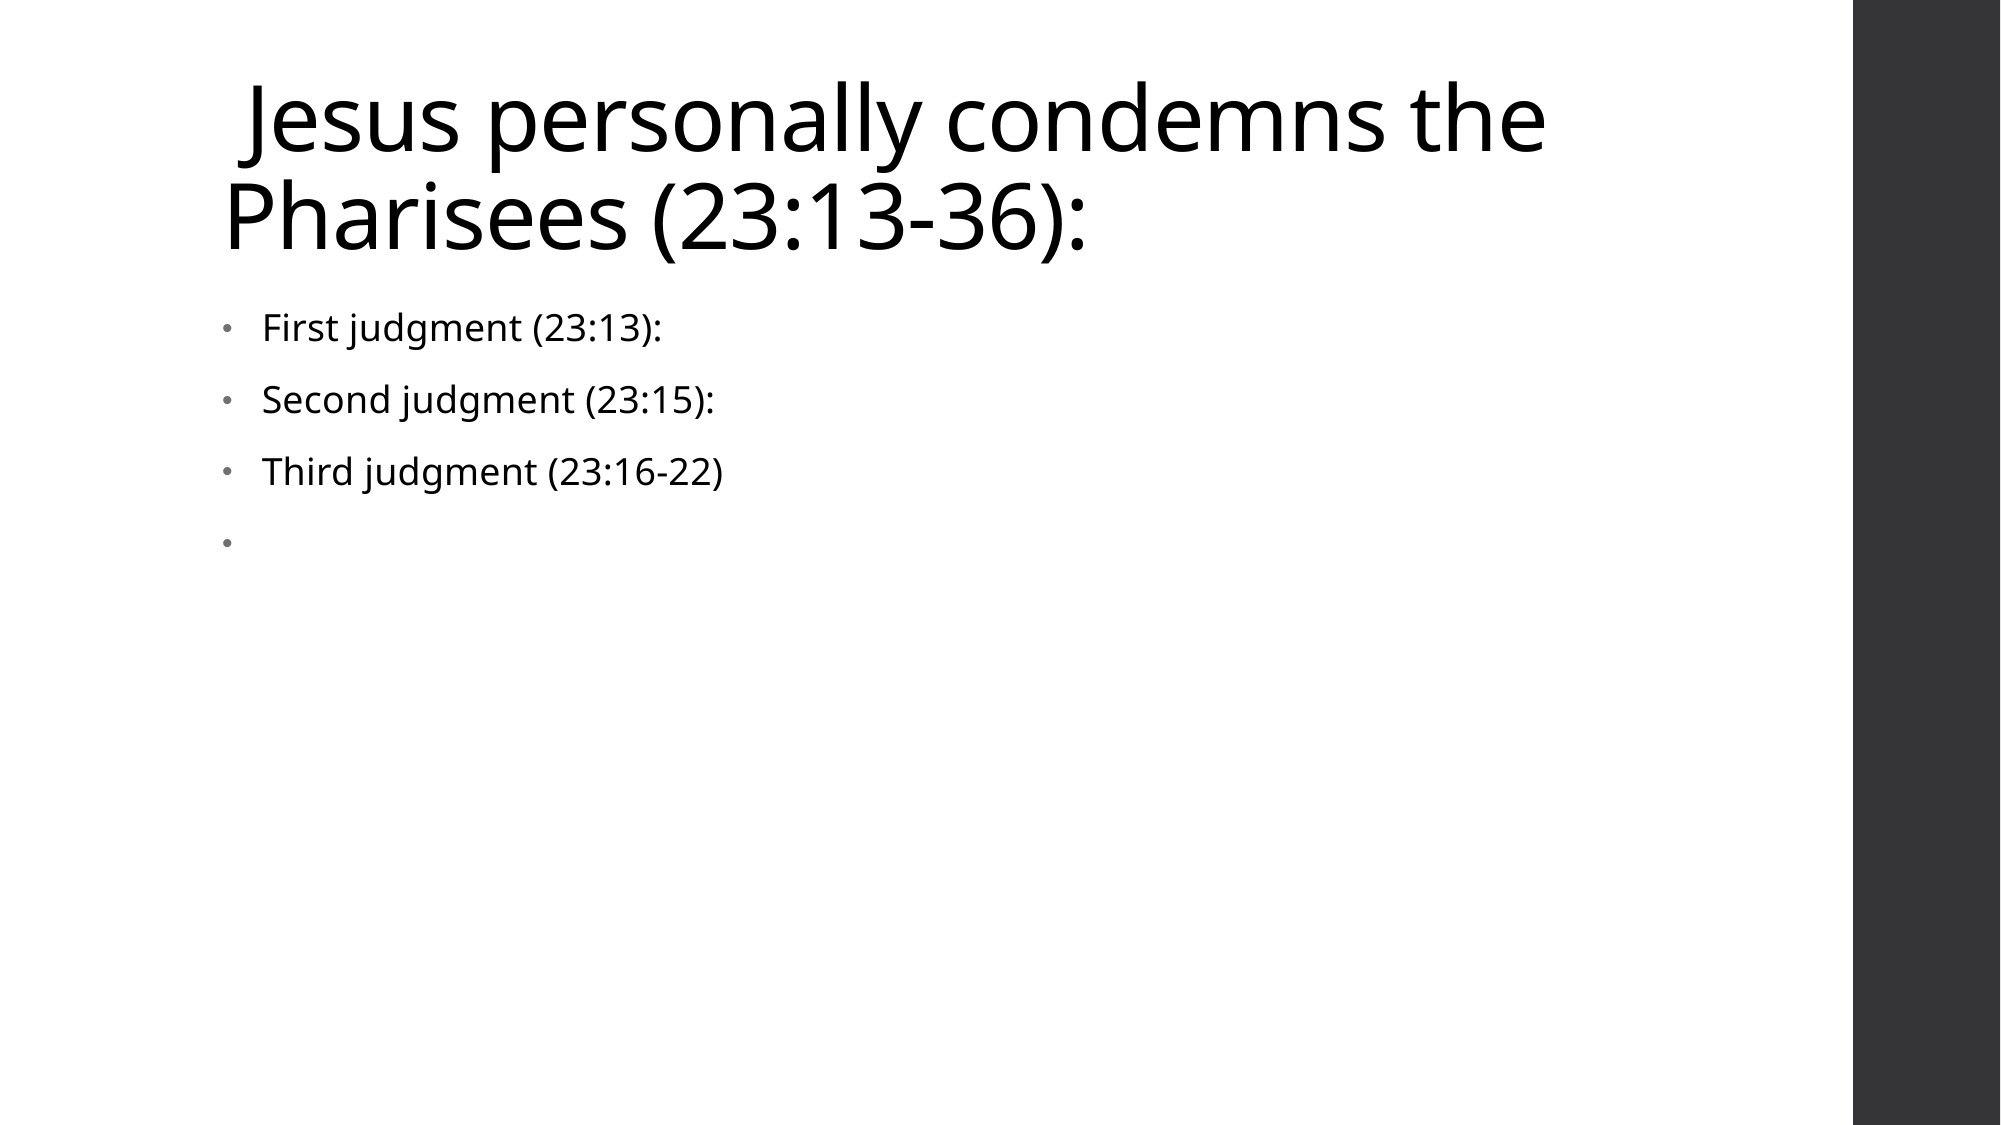

# Jesus personally condemns the Pharisees (23:13-36):
 First judgment (23:13):
 Second judgment (23:15):
 Third judgment (23:16-22)